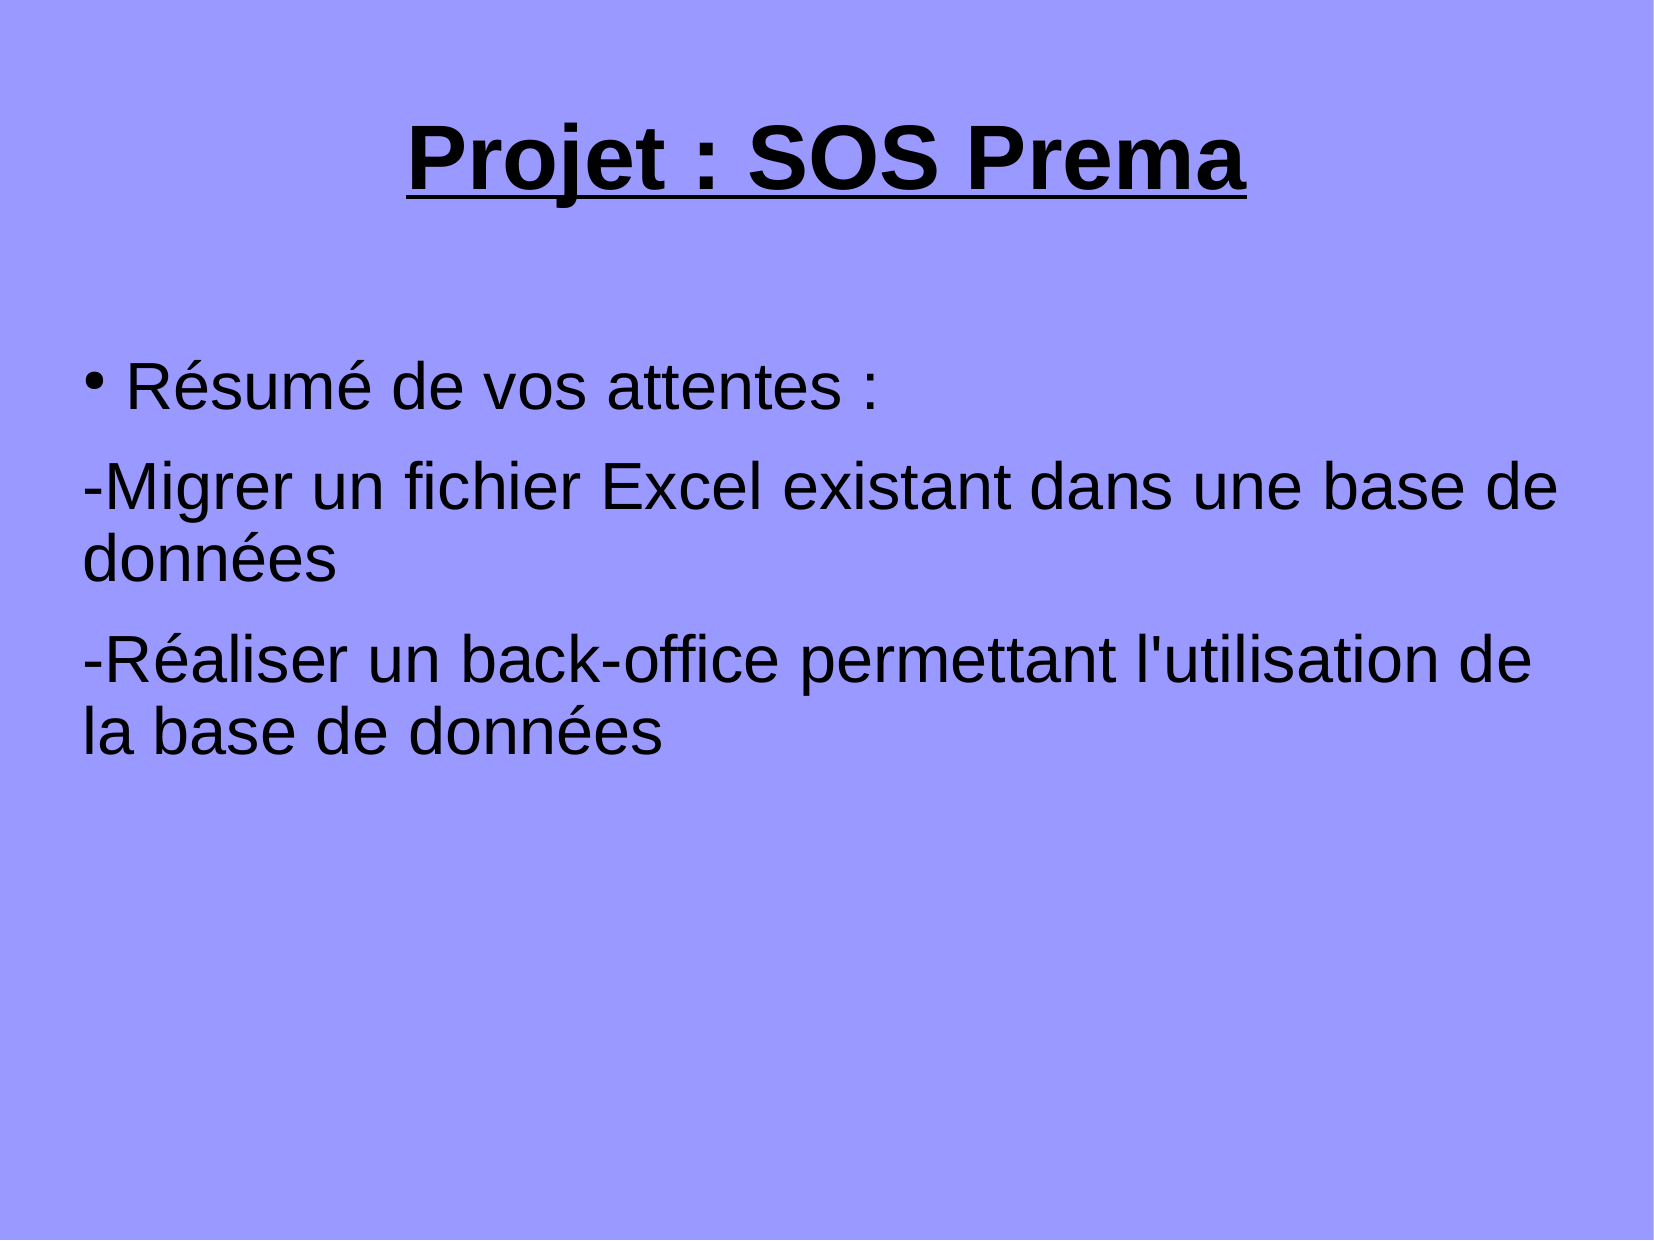

# Projet : SOS Prema
 Résumé de vos attentes :
-Migrer un fichier Excel existant dans une base de données
-Réaliser un back-office permettant l'utilisation de la base de données